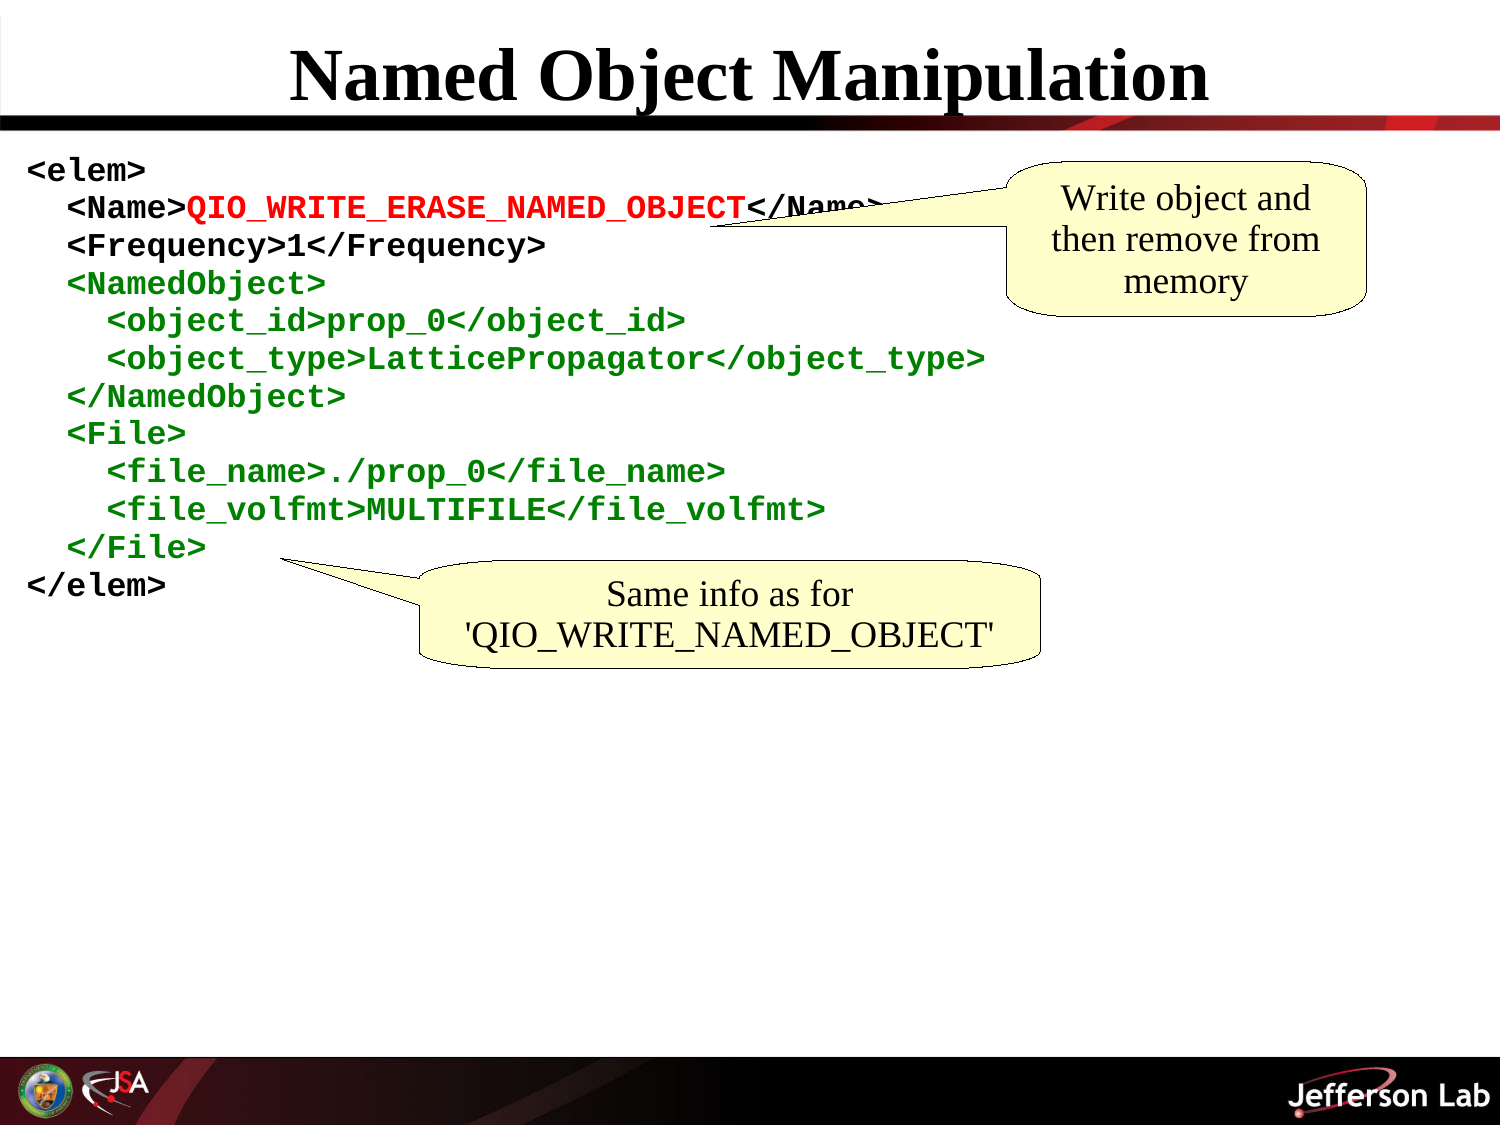

# Named Object Manipulation
<elem>
 <Name>QIO_WRITE_ERASE_NAMED_OBJECT</Name>
 <Frequency>1</Frequency>
 <NamedObject>
 <object_id>prop_0</object_id>
 <object_type>LatticePropagator</object_type>
 </NamedObject>
 <File>
 <file_name>./prop_0</file_name>
 <file_volfmt>MULTIFILE</file_volfmt>
 </File>
</elem>
Write object and then remove from memory
Same info as for 'QIO_WRITE_NAMED_OBJECT'